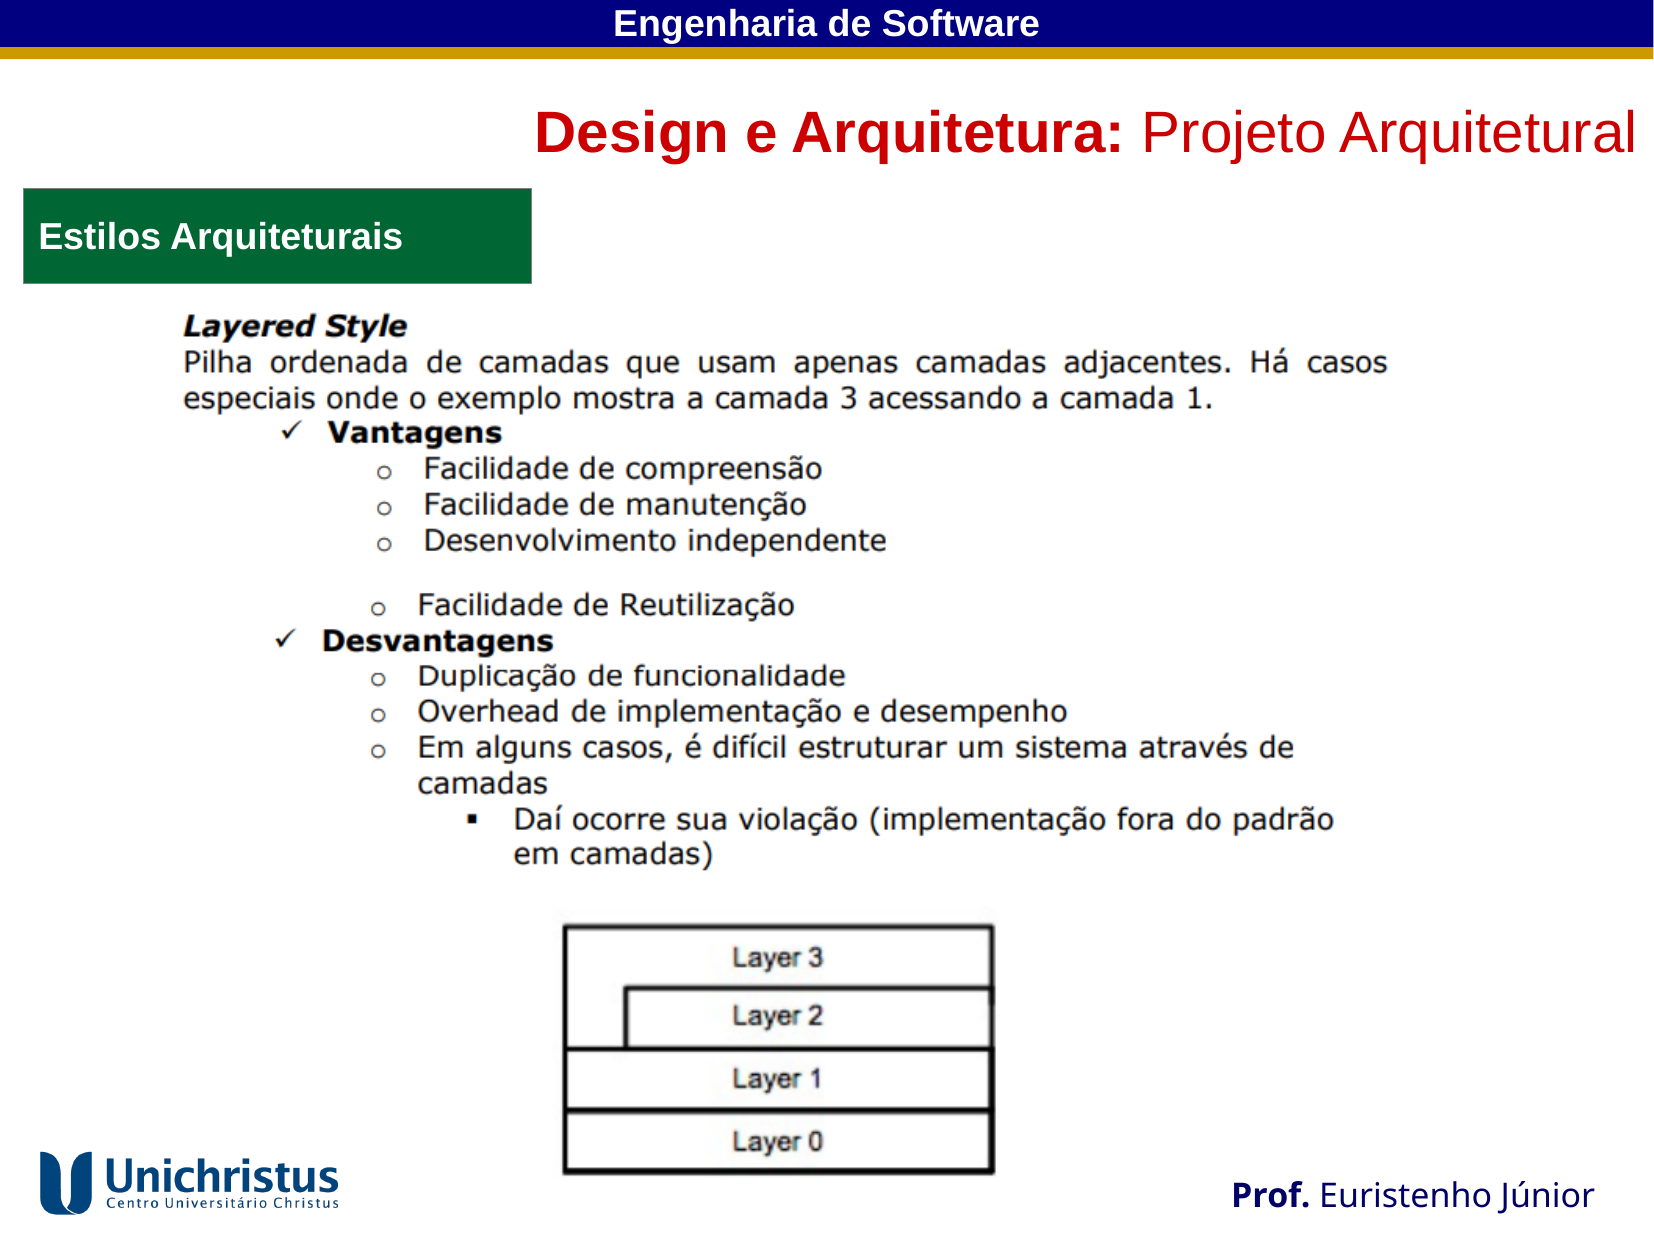

Engenharia de Software
Design e Arquitetura: Projeto Arquitetural
Estilos Arquiteturais
Prof. Euristenho Júnior